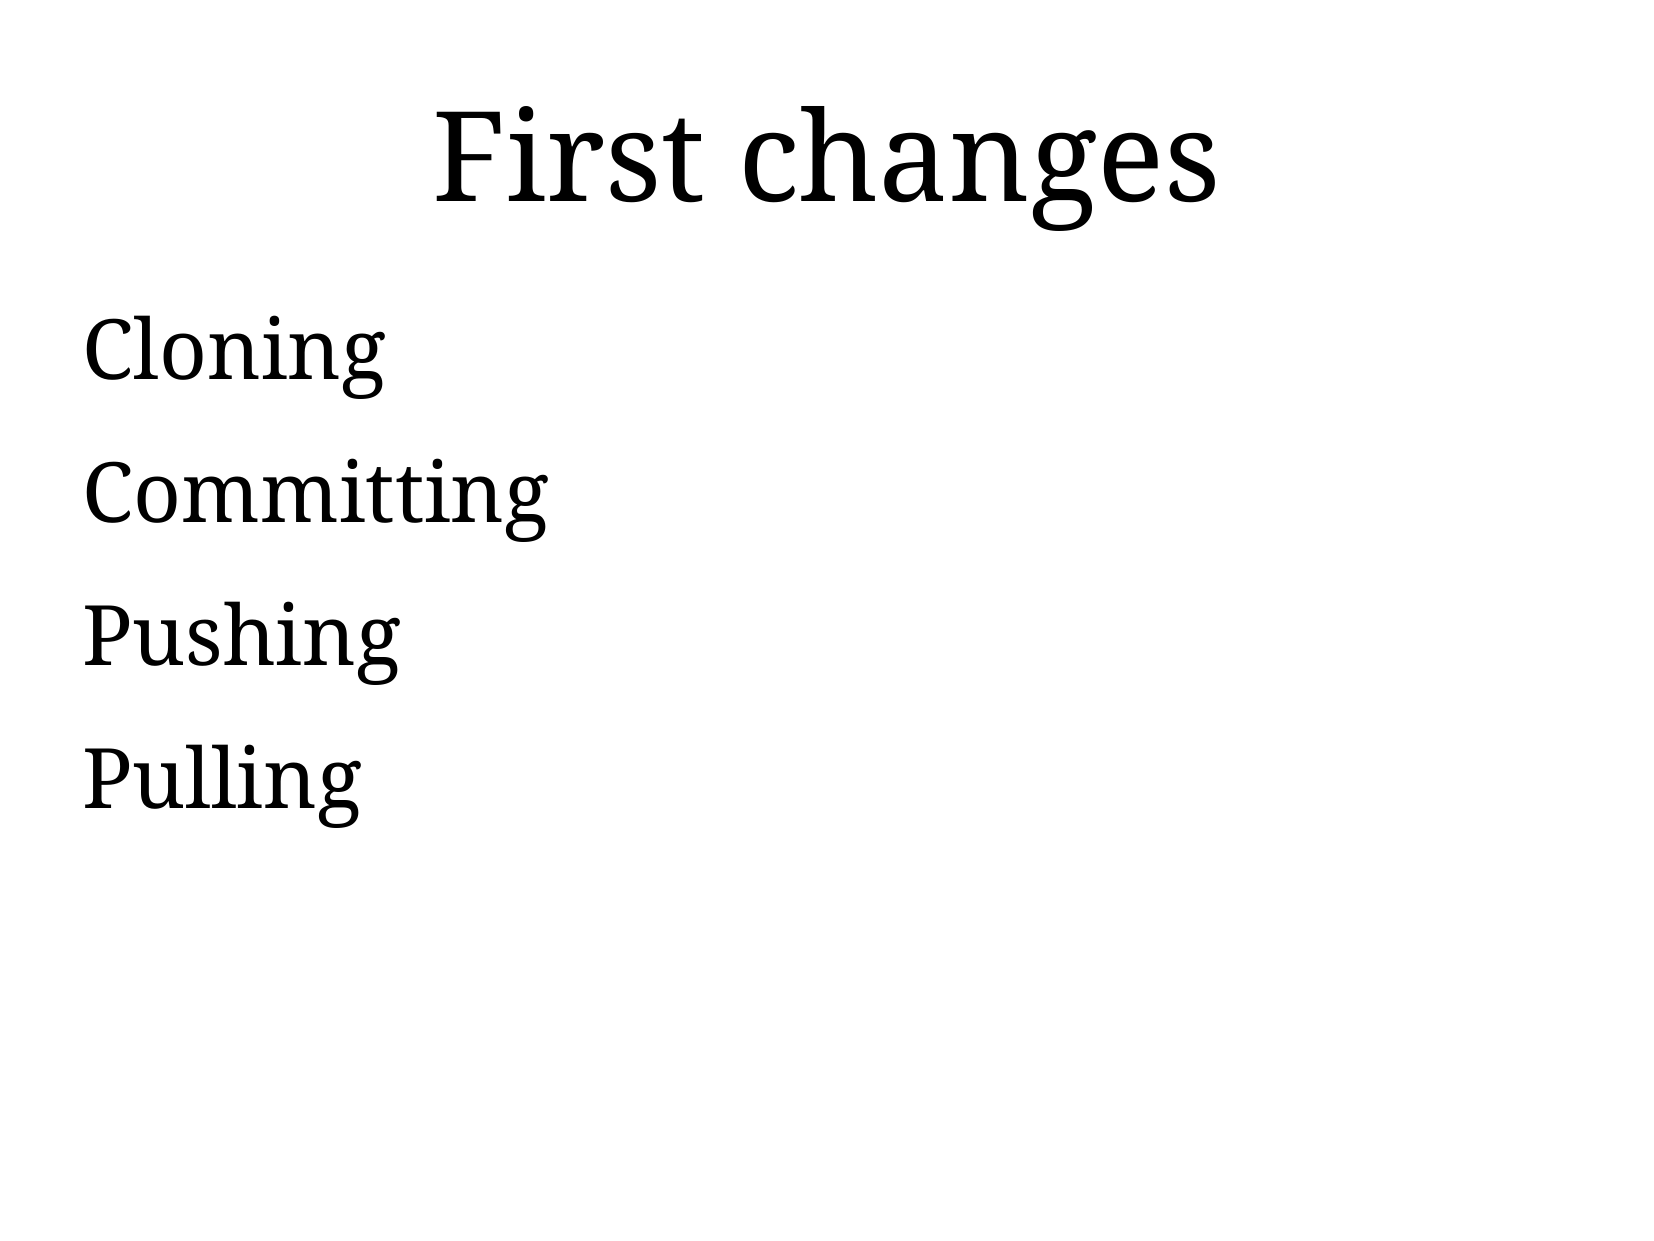

# First changes
Cloning
Committing
Pushing
Pulling